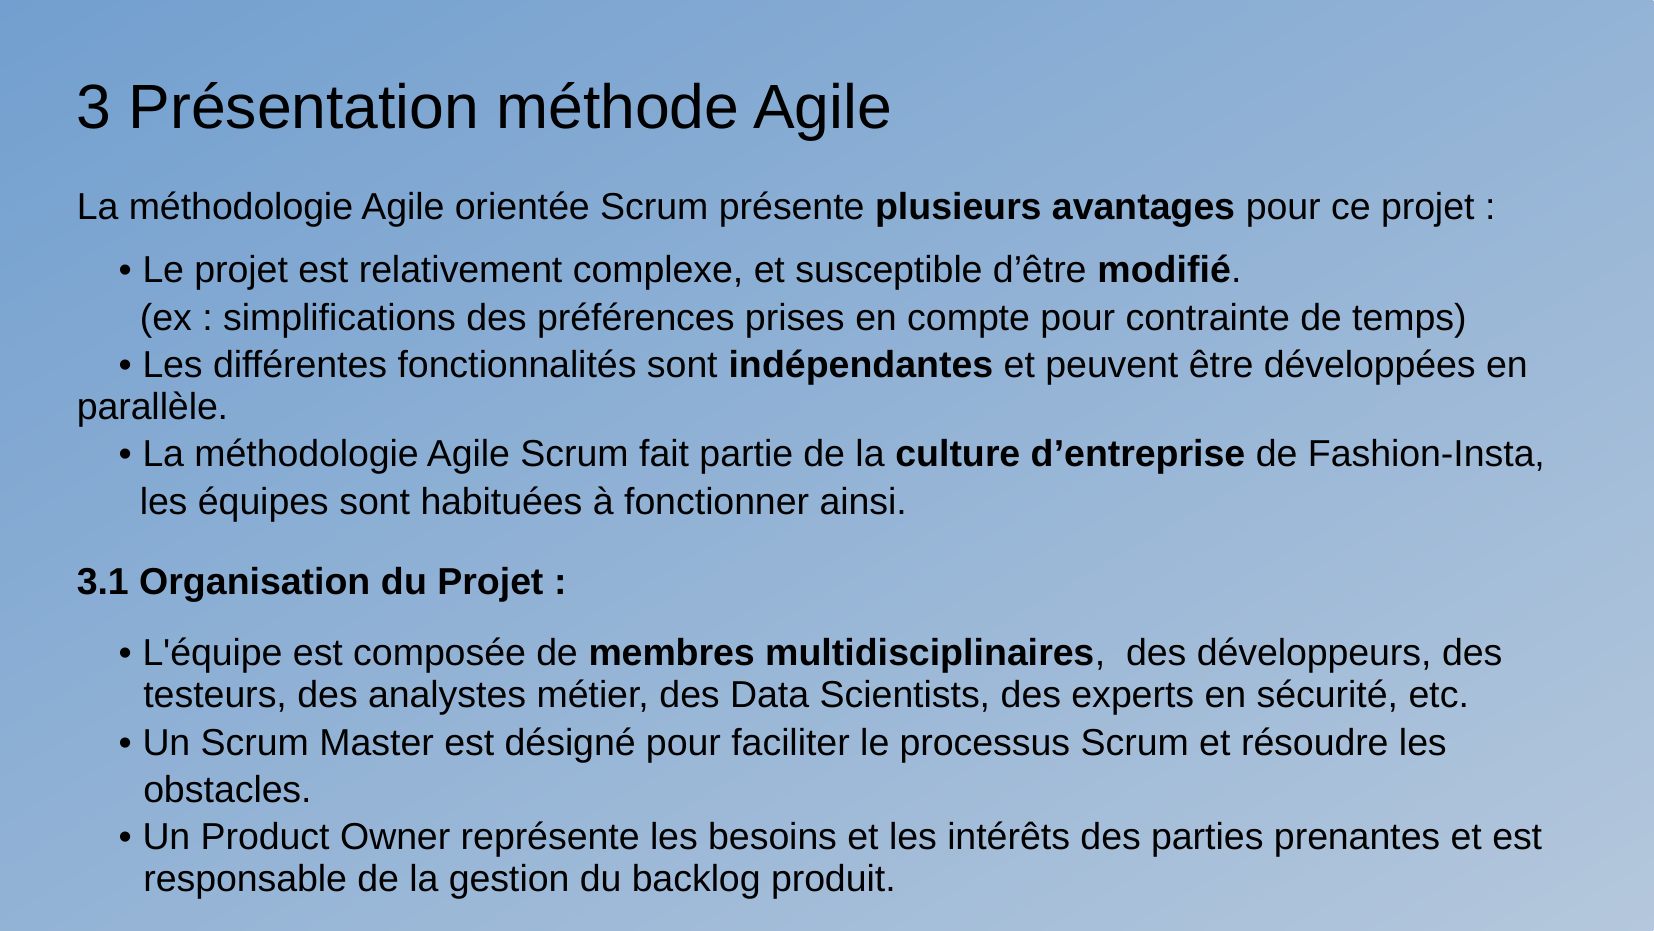

# 3 Présentation méthode Agile
La méthodologie Agile orientée Scrum présente plusieurs avantages pour ce projet :
 • Le projet est relativement complexe, et susceptible d’être modifié.
 (ex : simplifications des préférences prises en compte pour contrainte de temps)
 • Les différentes fonctionnalités sont indépendantes et peuvent être développées en 	parallèle.
 • La méthodologie Agile Scrum fait partie de la culture d’entreprise de Fashion-Insta,
 les équipes sont habituées à fonctionner ainsi.
3.1 Organisation du Projet :
 • L'équipe est composée de membres multidisciplinaires, des développeurs, des 		testeurs, des analystes métier, des Data Scientists, des experts en sécurité, etc.
 • Un Scrum Master est désigné pour faciliter le processus Scrum et résoudre les
 	obstacles.
 • Un Product Owner représente les besoins et les intérêts des parties prenantes et est 	responsable de la gestion du backlog produit.